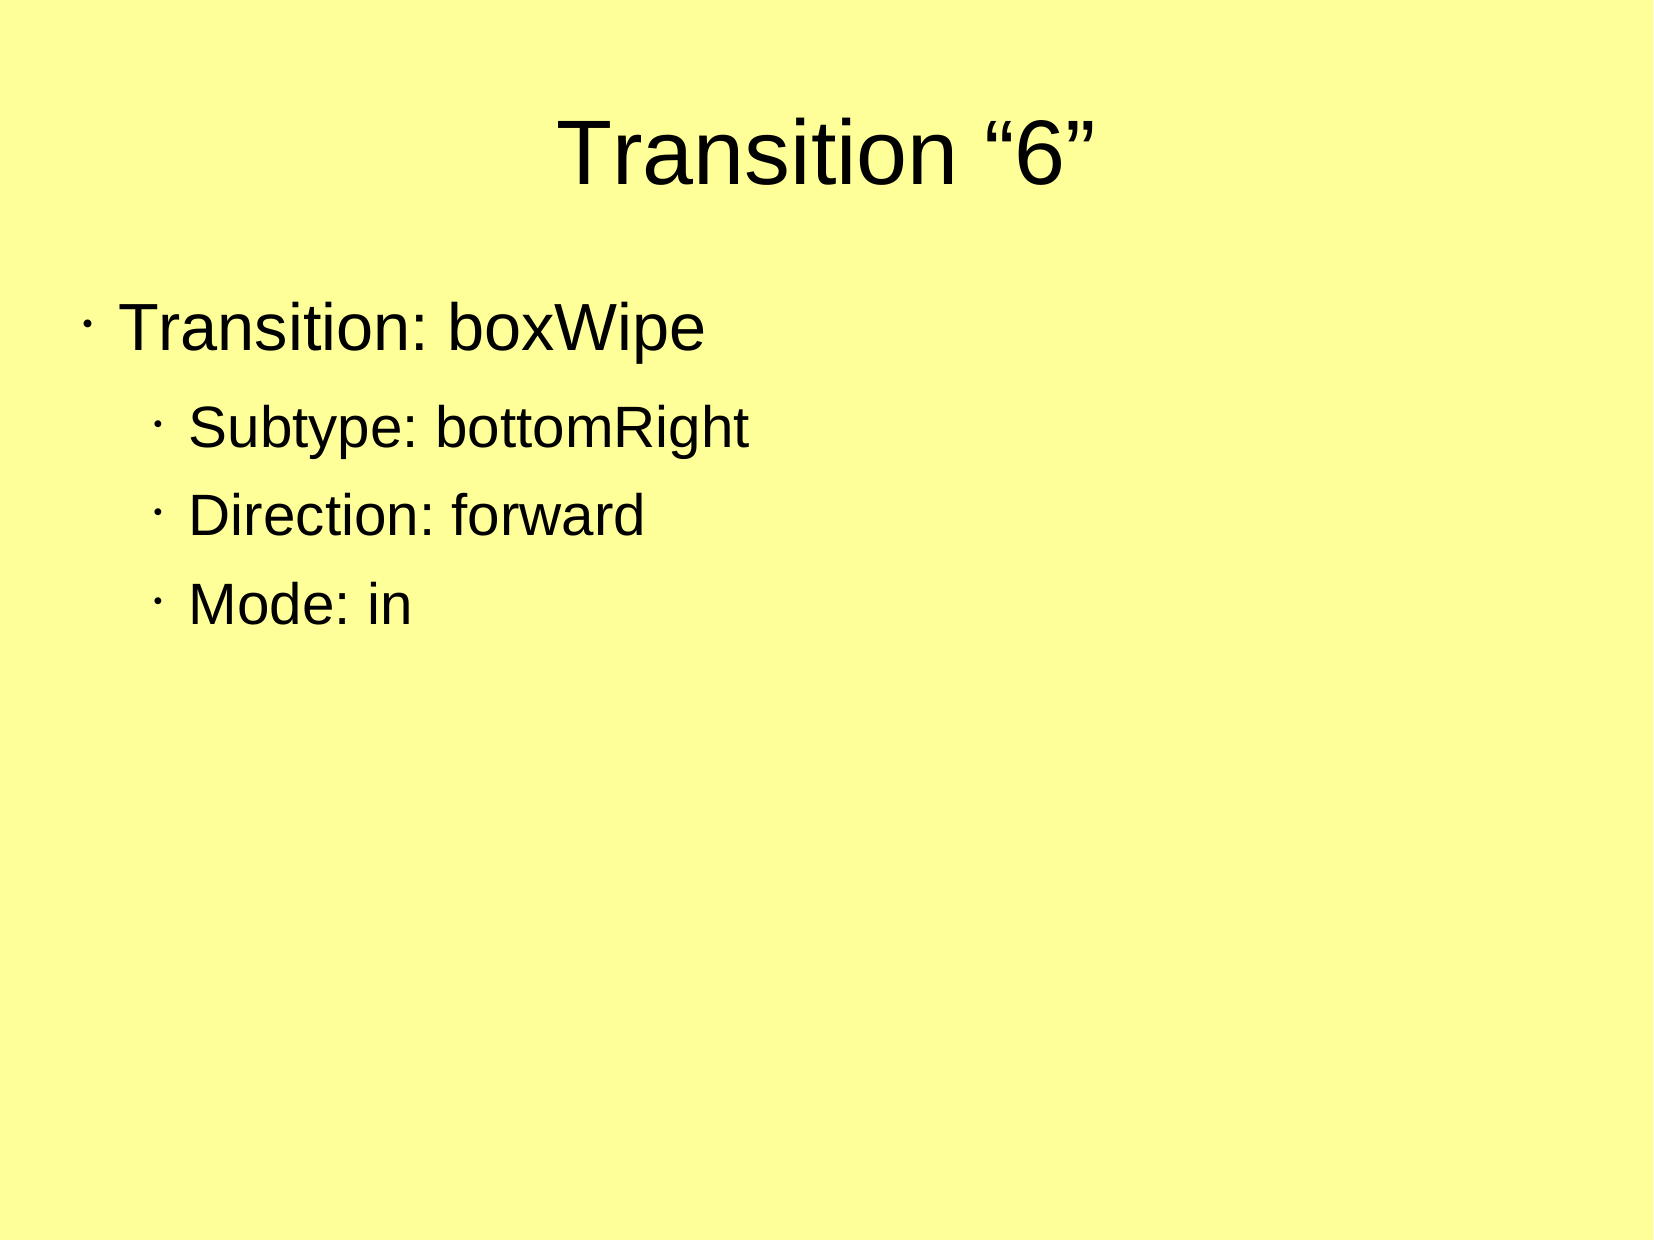

# Transition “6”
Transition: boxWipe
Subtype: bottomRight
Direction: forward
Mode: in